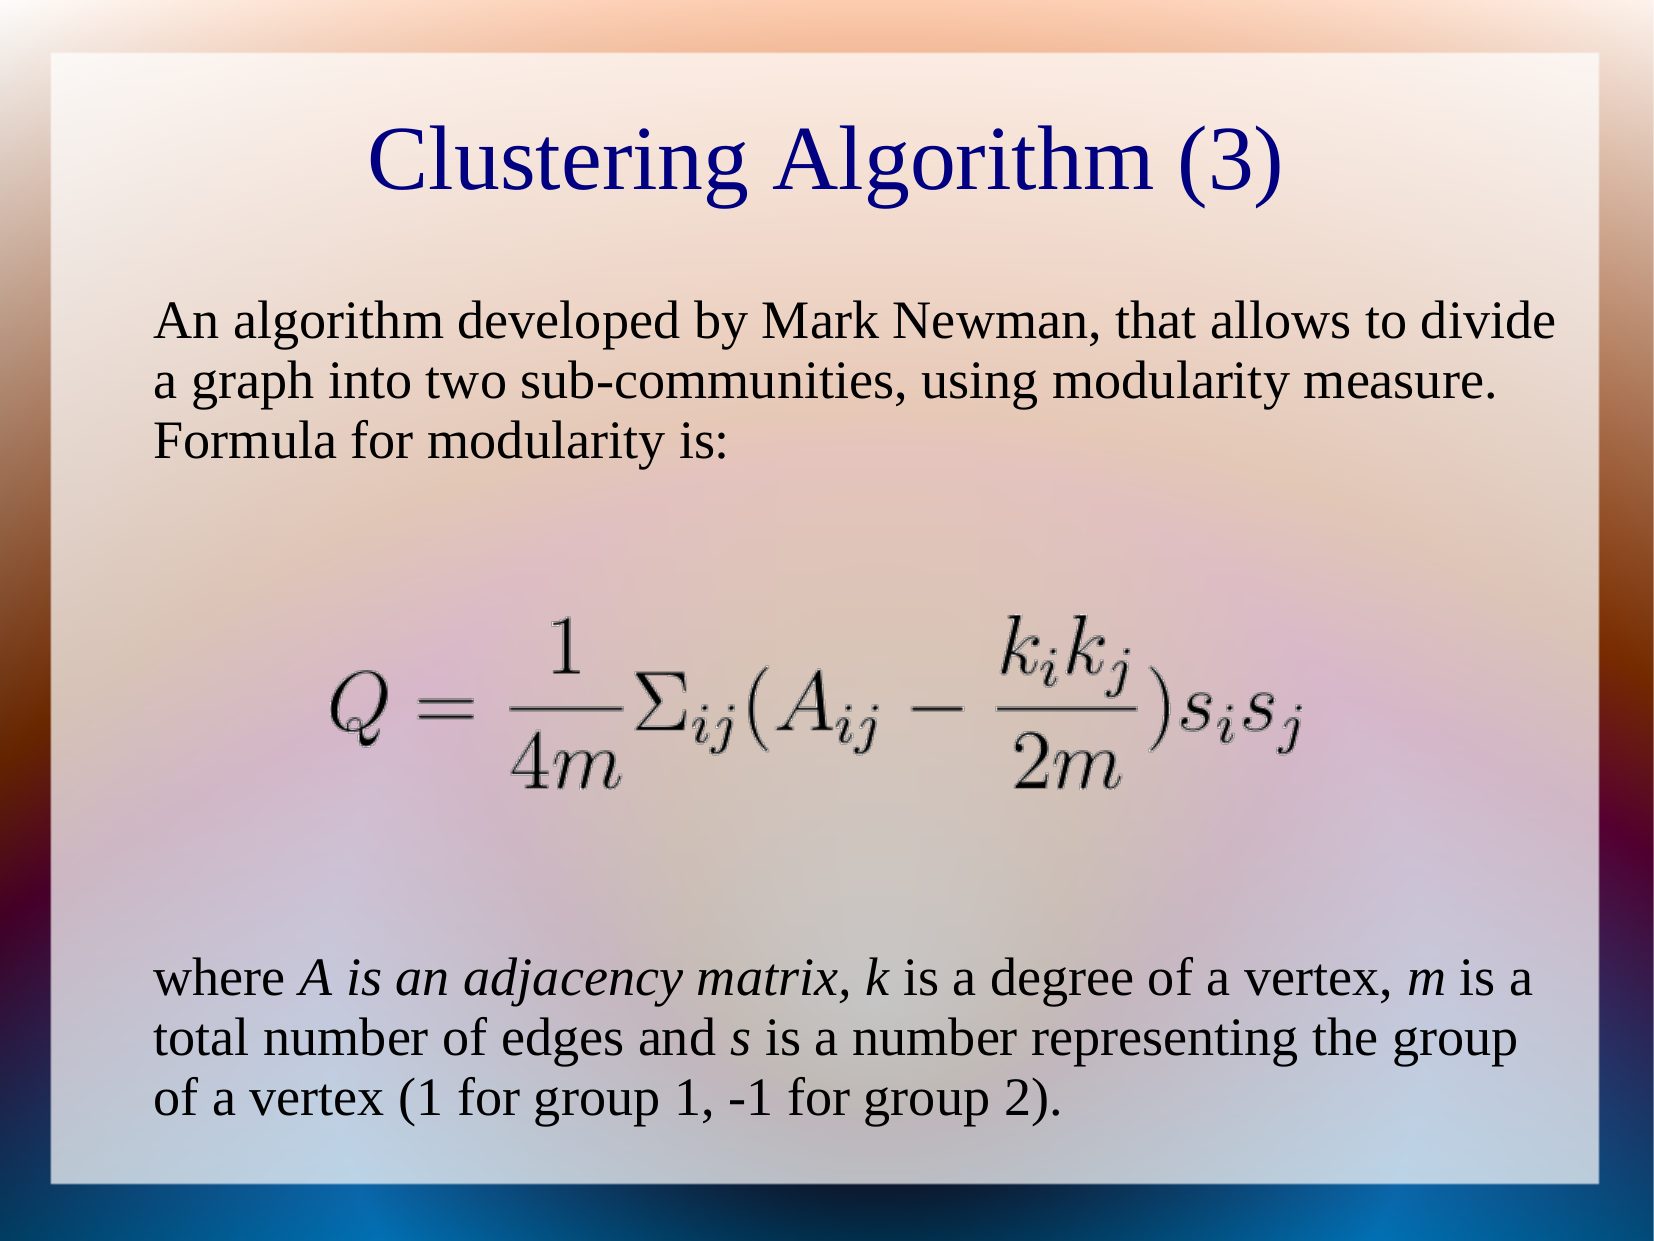

# Clustering Algorithm (3)
An algorithm developed by Mark Newman, that allows to divide a graph into two sub-communities, using modularity measure. Formula for modularity is:
where A is an adjacency matrix, k is a degree of a vertex, m is a total number of edges and s is a number representing the group of a vertex (1 for group 1, -1 for group 2).